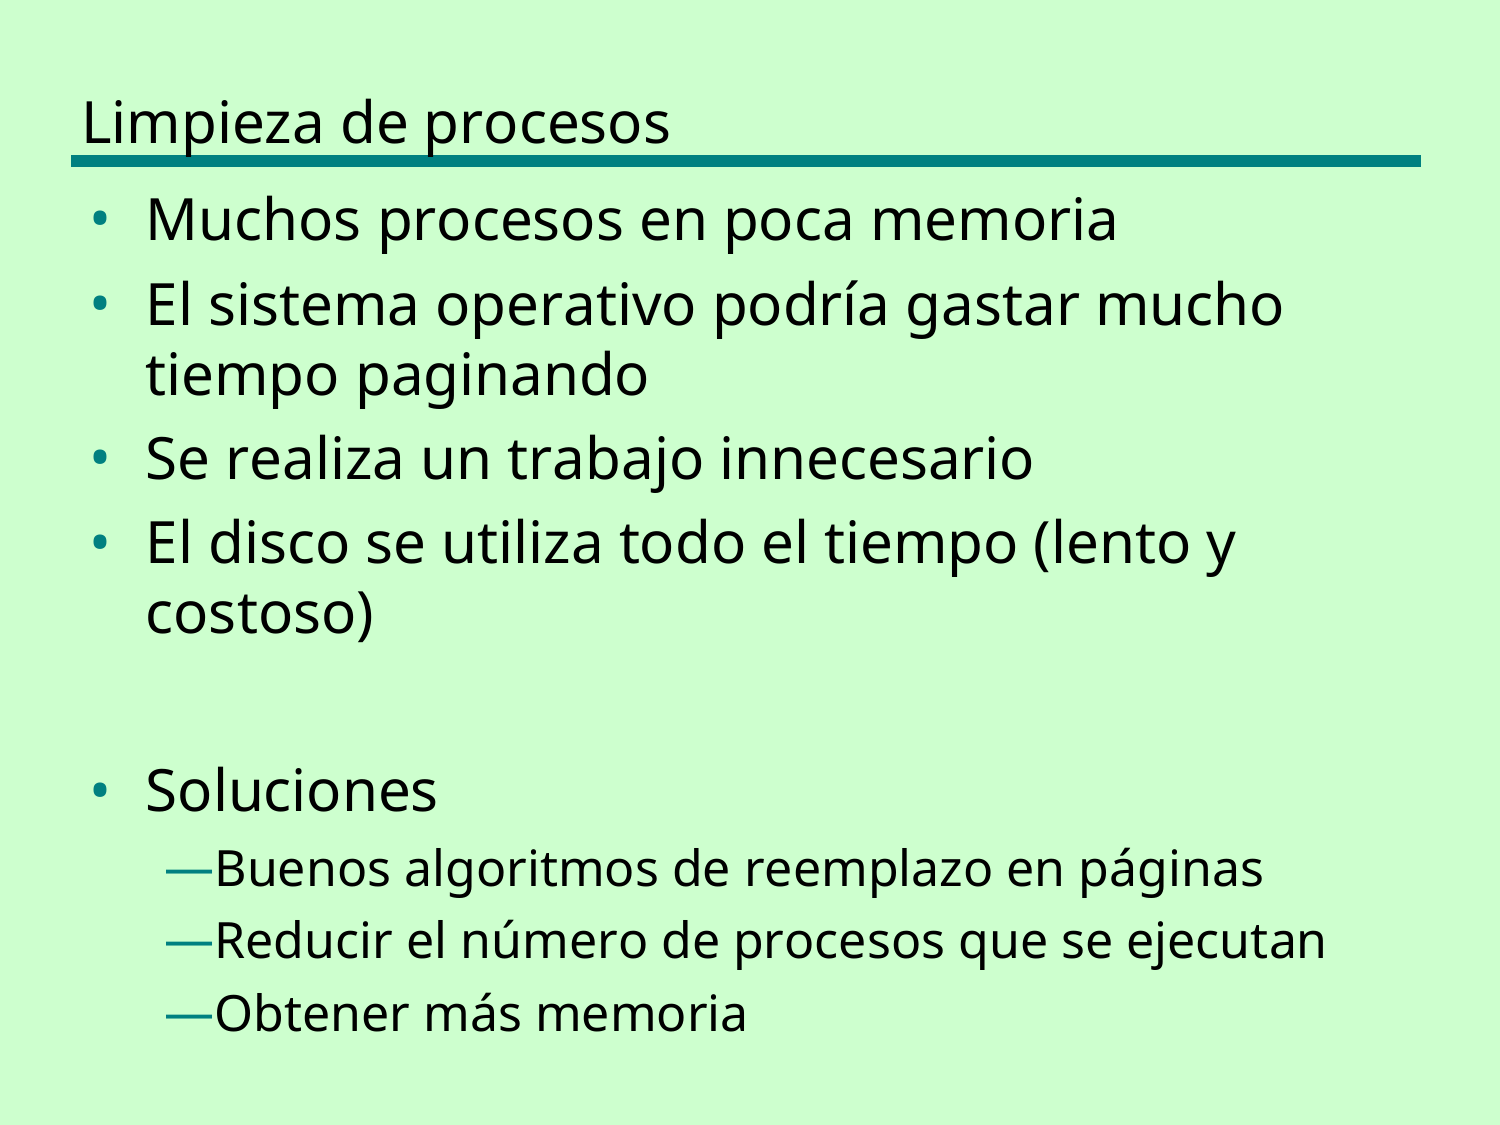

# Limpieza de procesos
Muchos procesos en poca memoria
El sistema operativo podría gastar mucho tiempo paginando
Se realiza un trabajo innecesario
El disco se utiliza todo el tiempo (lento y costoso)
Soluciones
Buenos algoritmos de reemplazo en páginas
Reducir el número de procesos que se ejecutan
Obtener más memoria